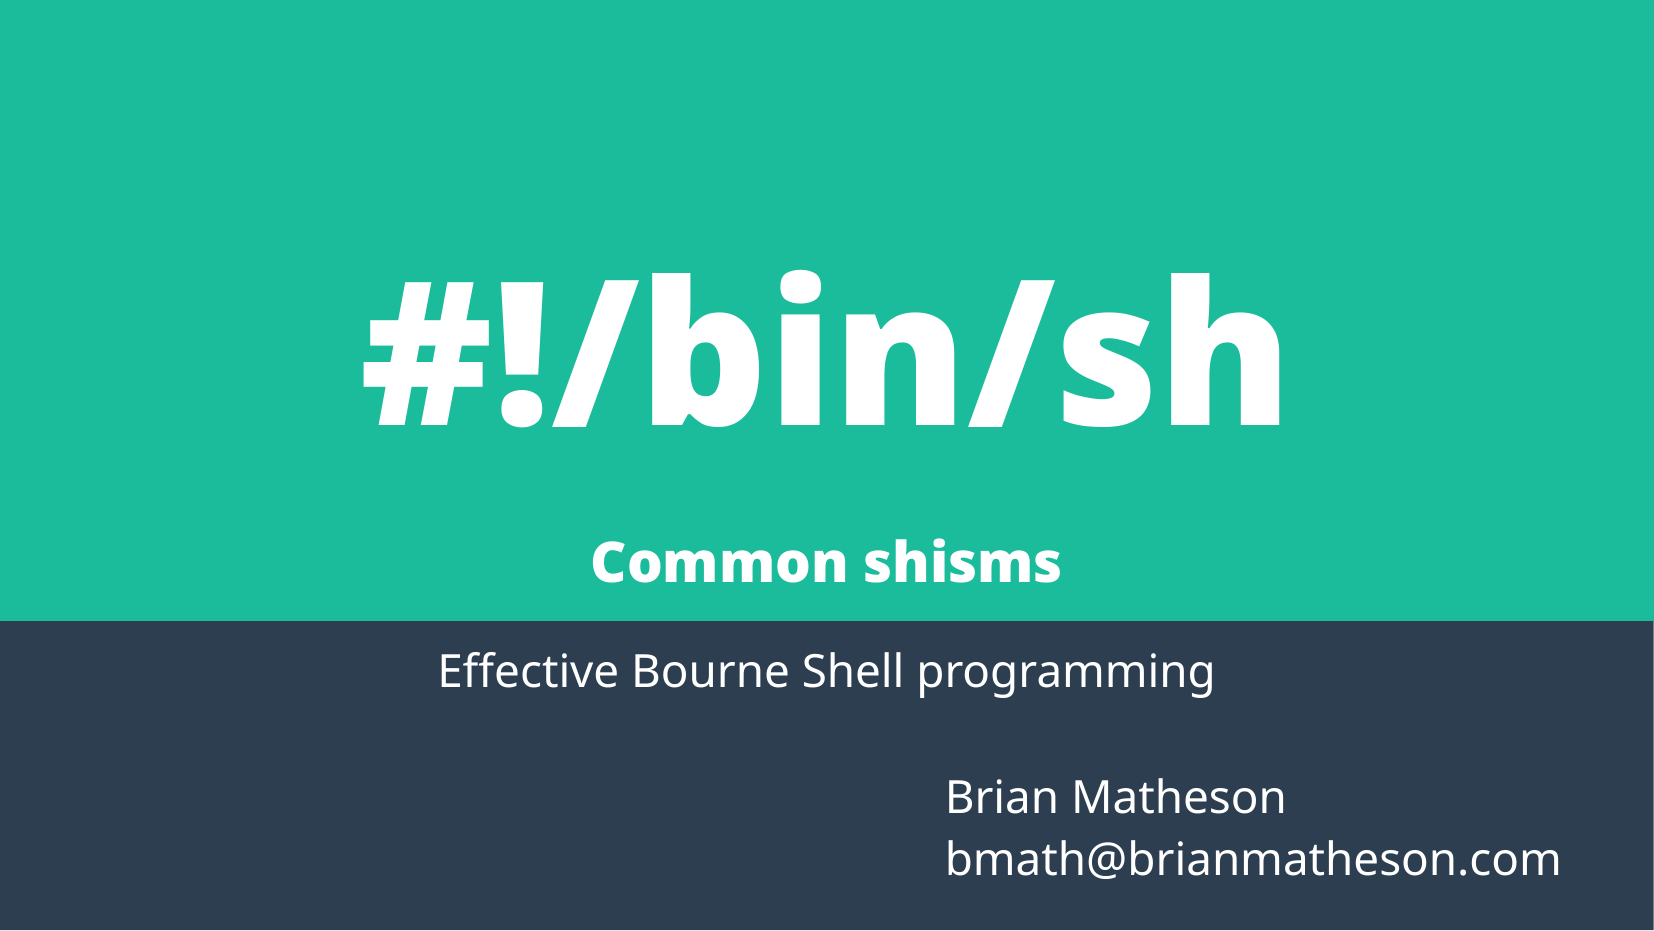

# #!/bin/sh Common shisms
Effective Bourne Shell programming
Brian Matheson
bmath@brianmatheson.com